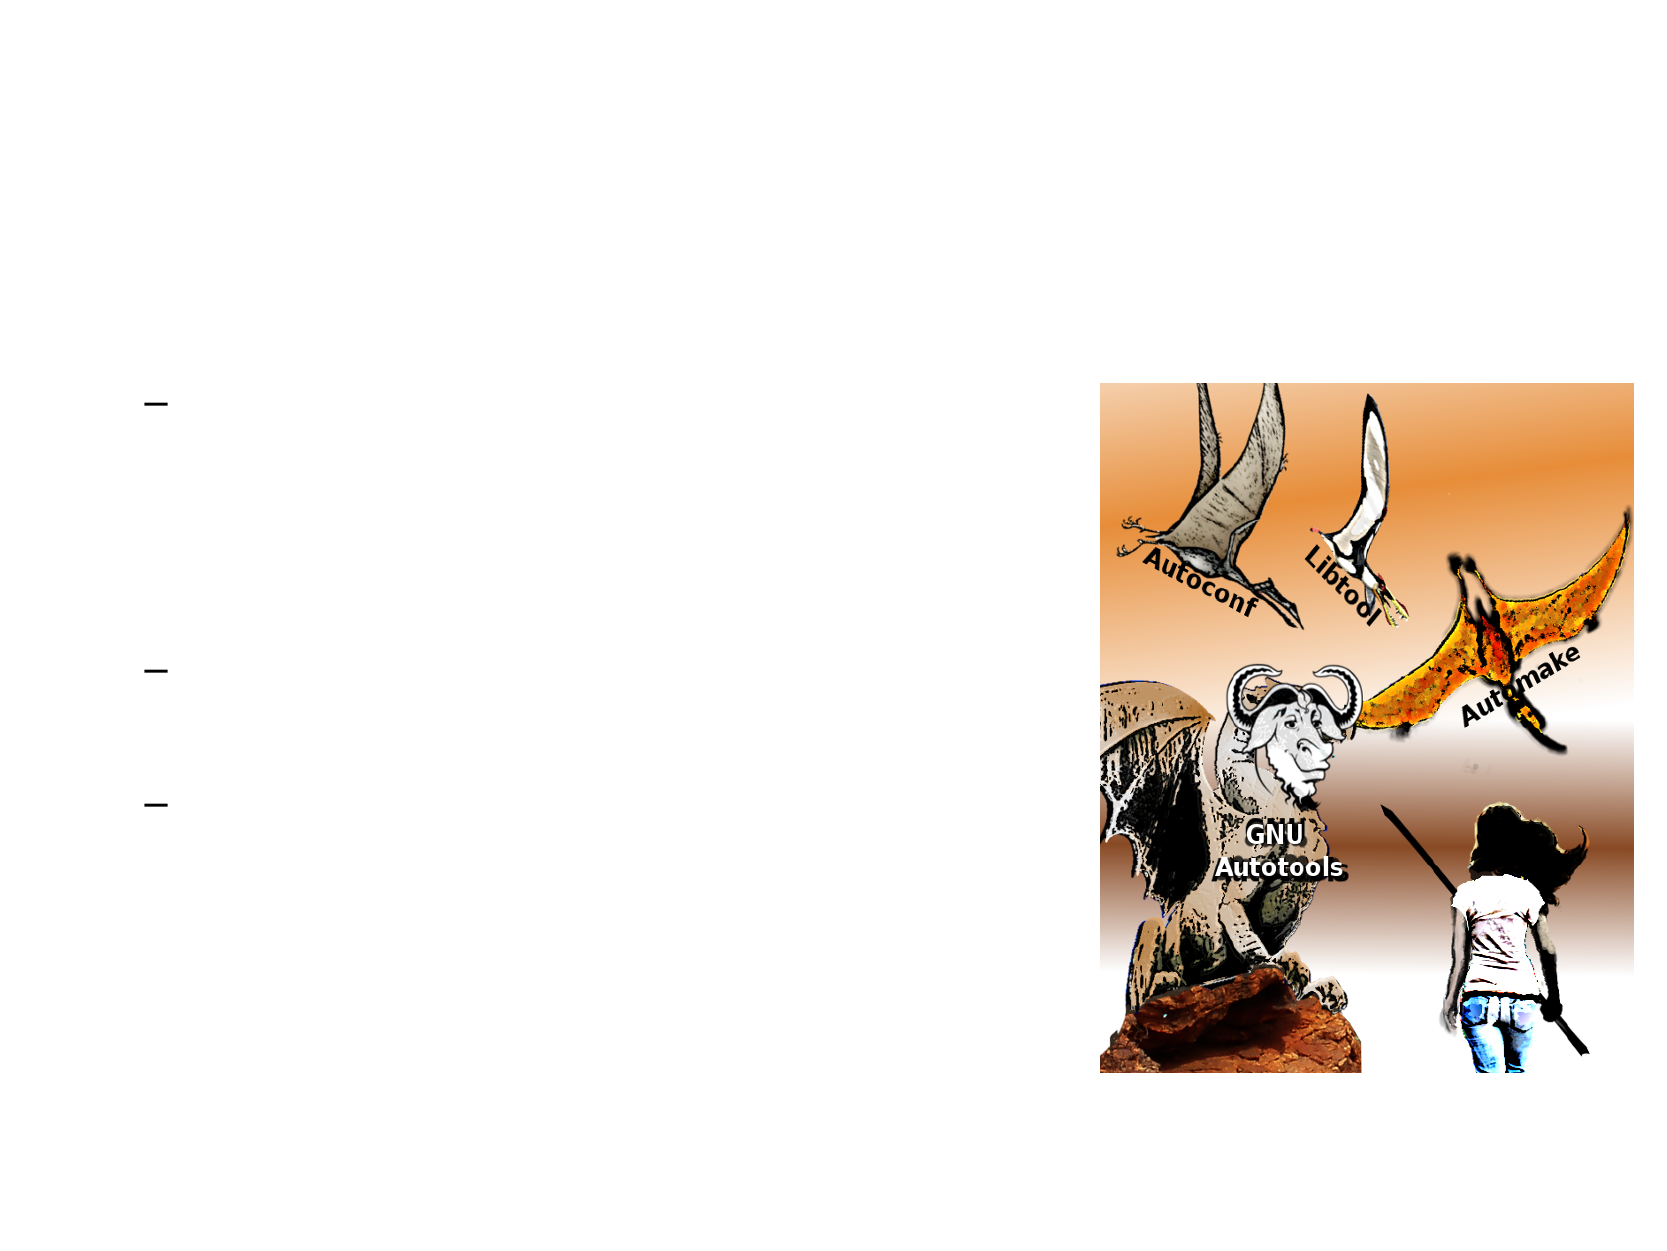

# Compilando programas - Autotools
Resumo:
configure: descobre informações
da máquina e cria o makefile
adequadamente, além de verificar
as dependências do programa
make: compila tudo usando o
makefile gerado pelo configure
make install: copia os binarios
tudo mais para o sistema,
geralmente é necessário ser
root